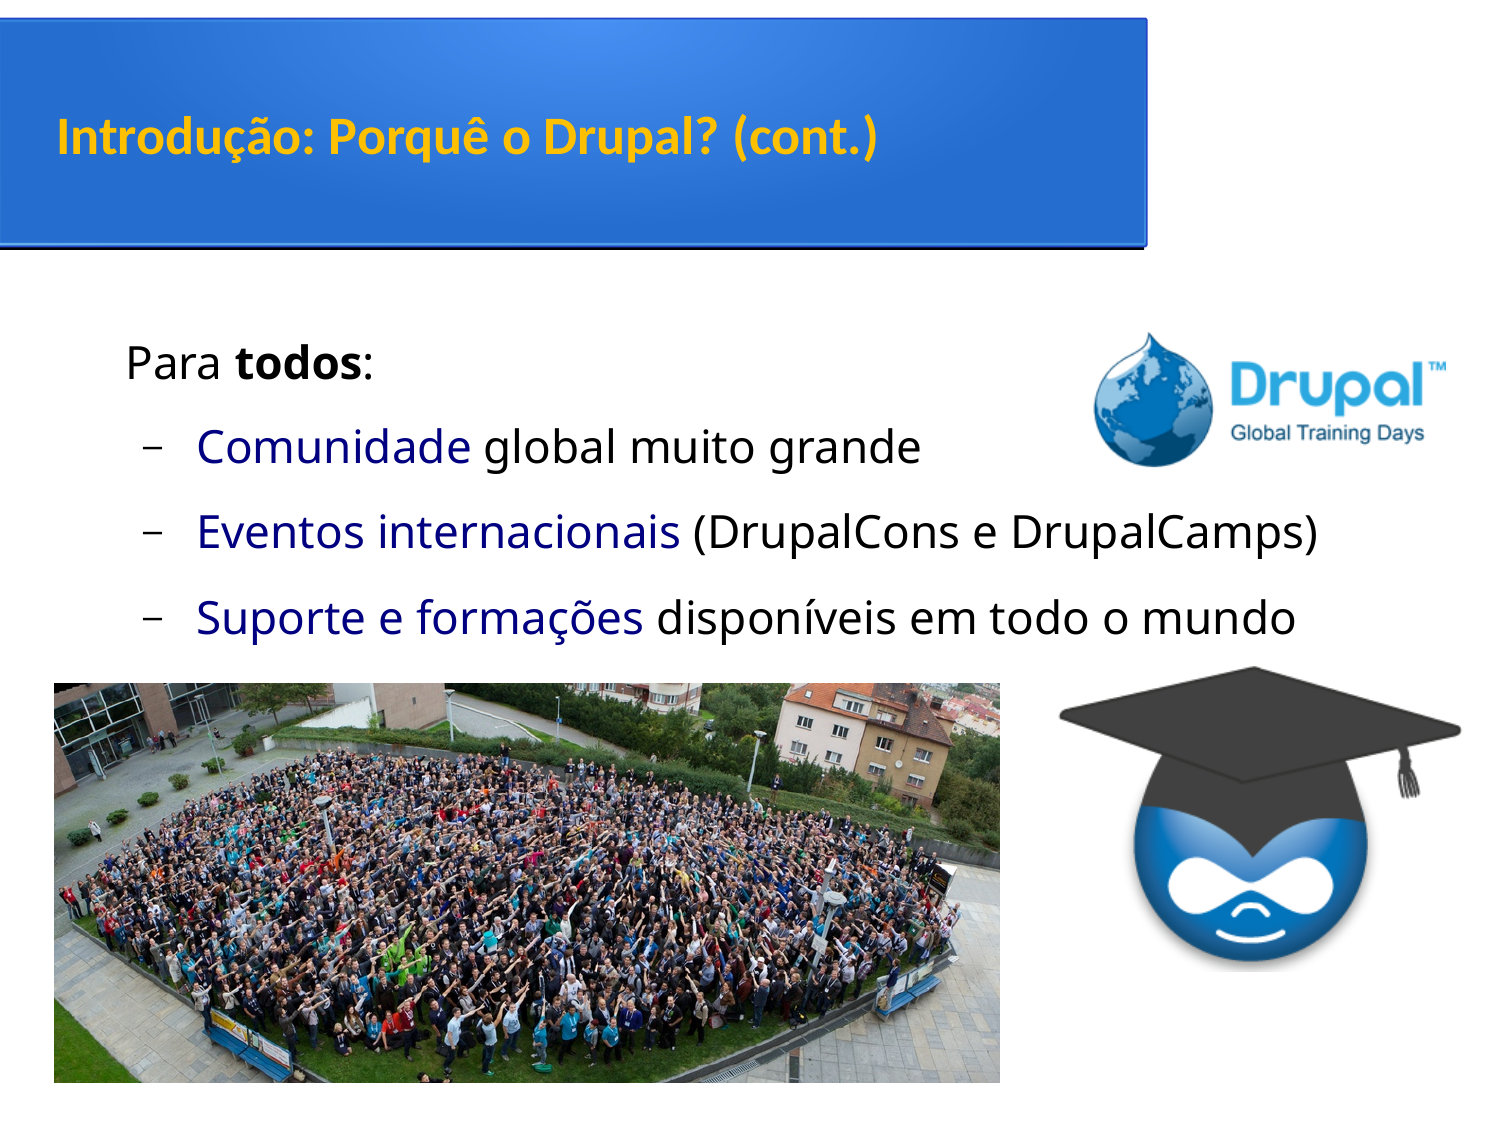

# Introdução: Porquê o Drupal? (cont.)
Para todos:
Comunidade global muito grande
Eventos internacionais (DrupalCons e DrupalCamps)
Suporte e formações disponíveis em todo o mundo